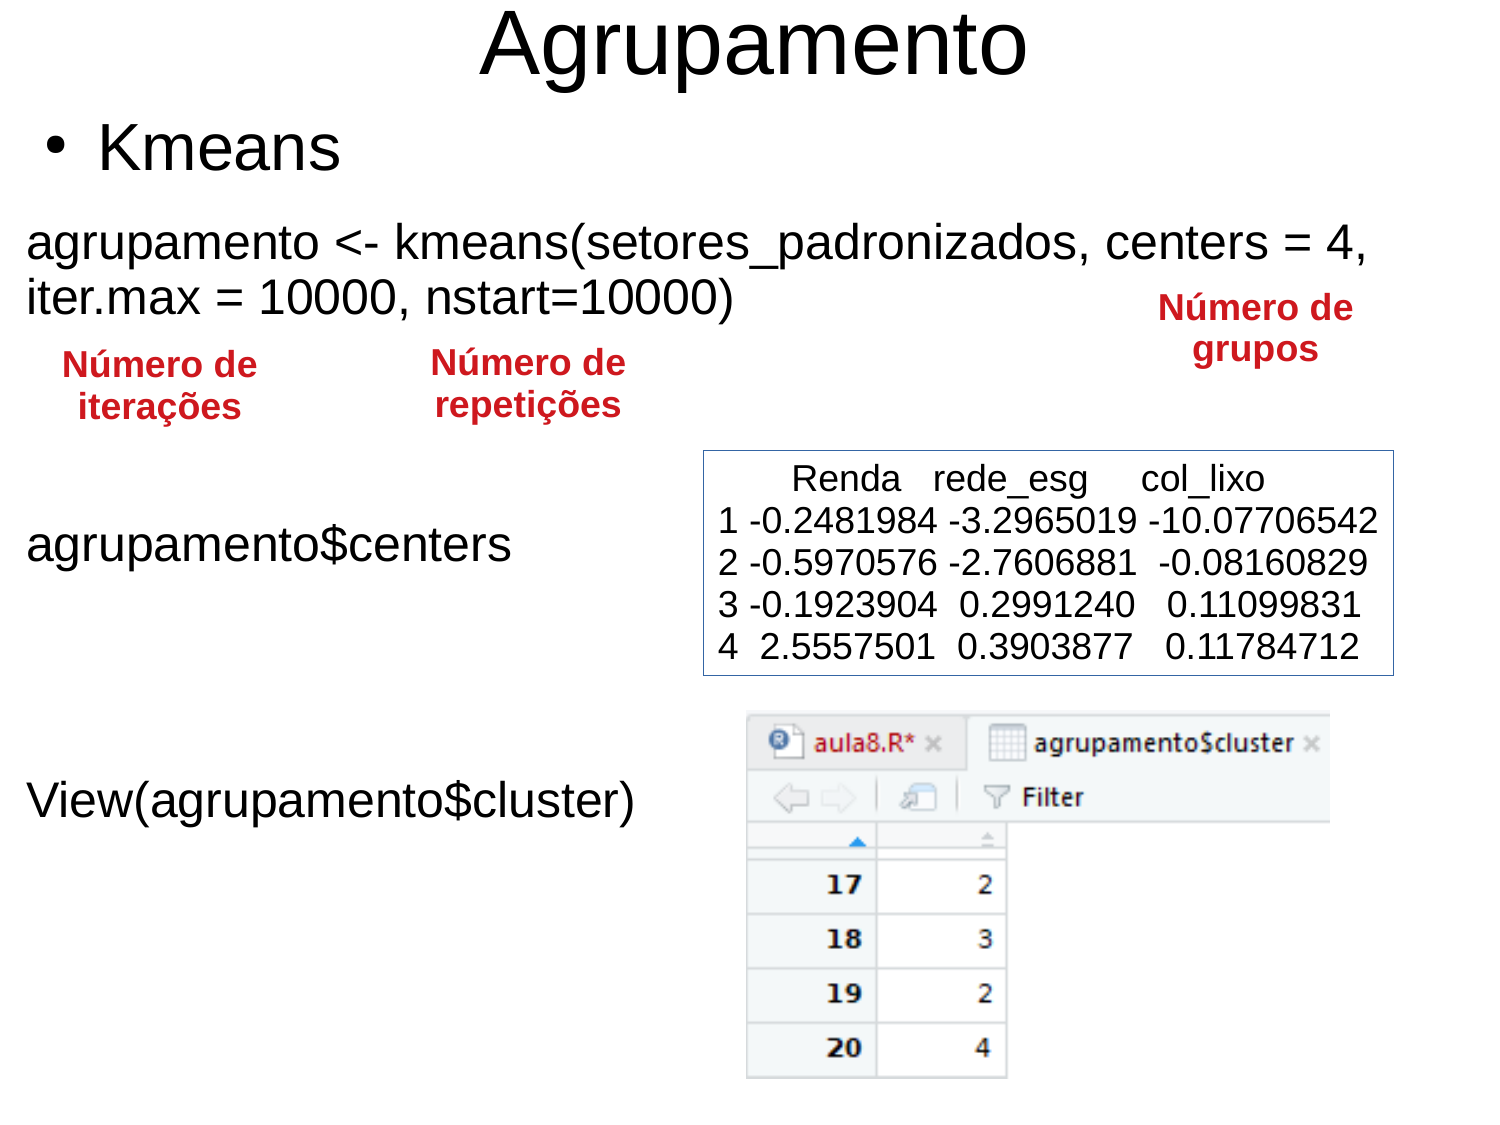

# Agrupamento
Kmeans
agrupamento <- kmeans(setores_padronizados, centers = 4,
iter.max = 10000, nstart=10000)
agrupamento$centers
View(agrupamento$cluster)
Número de grupos
Número de repetições
Número de iterações
 Renda rede_esg col_lixo
1 -0.2481984 -3.2965019 -10.07706542
2 -0.5970576 -2.7606881 -0.08160829
3 -0.1923904 0.2991240 0.11099831
4 2.5557501 0.3903877 0.11784712